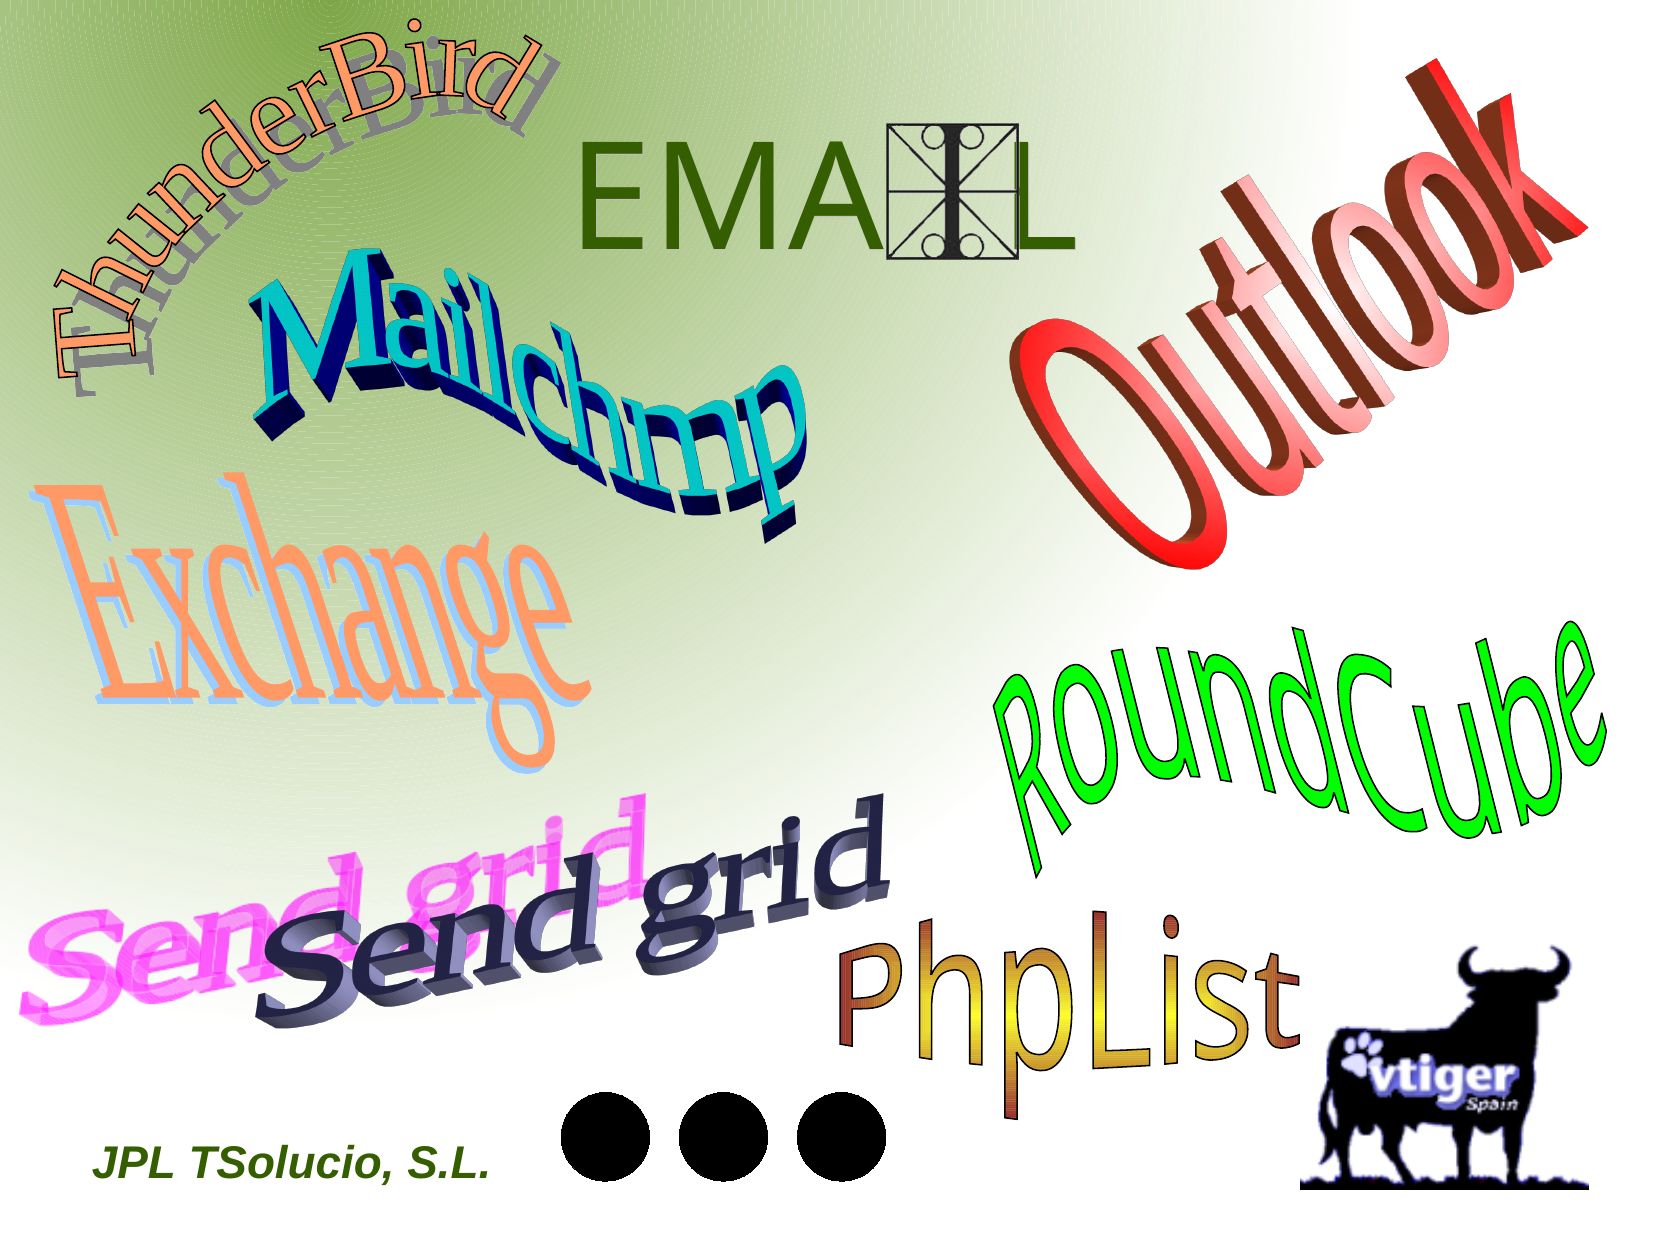

# EMA L
ThunderBird
Outlook
Mailchmp
Exchange
RoundCube
Send grid
PhpList